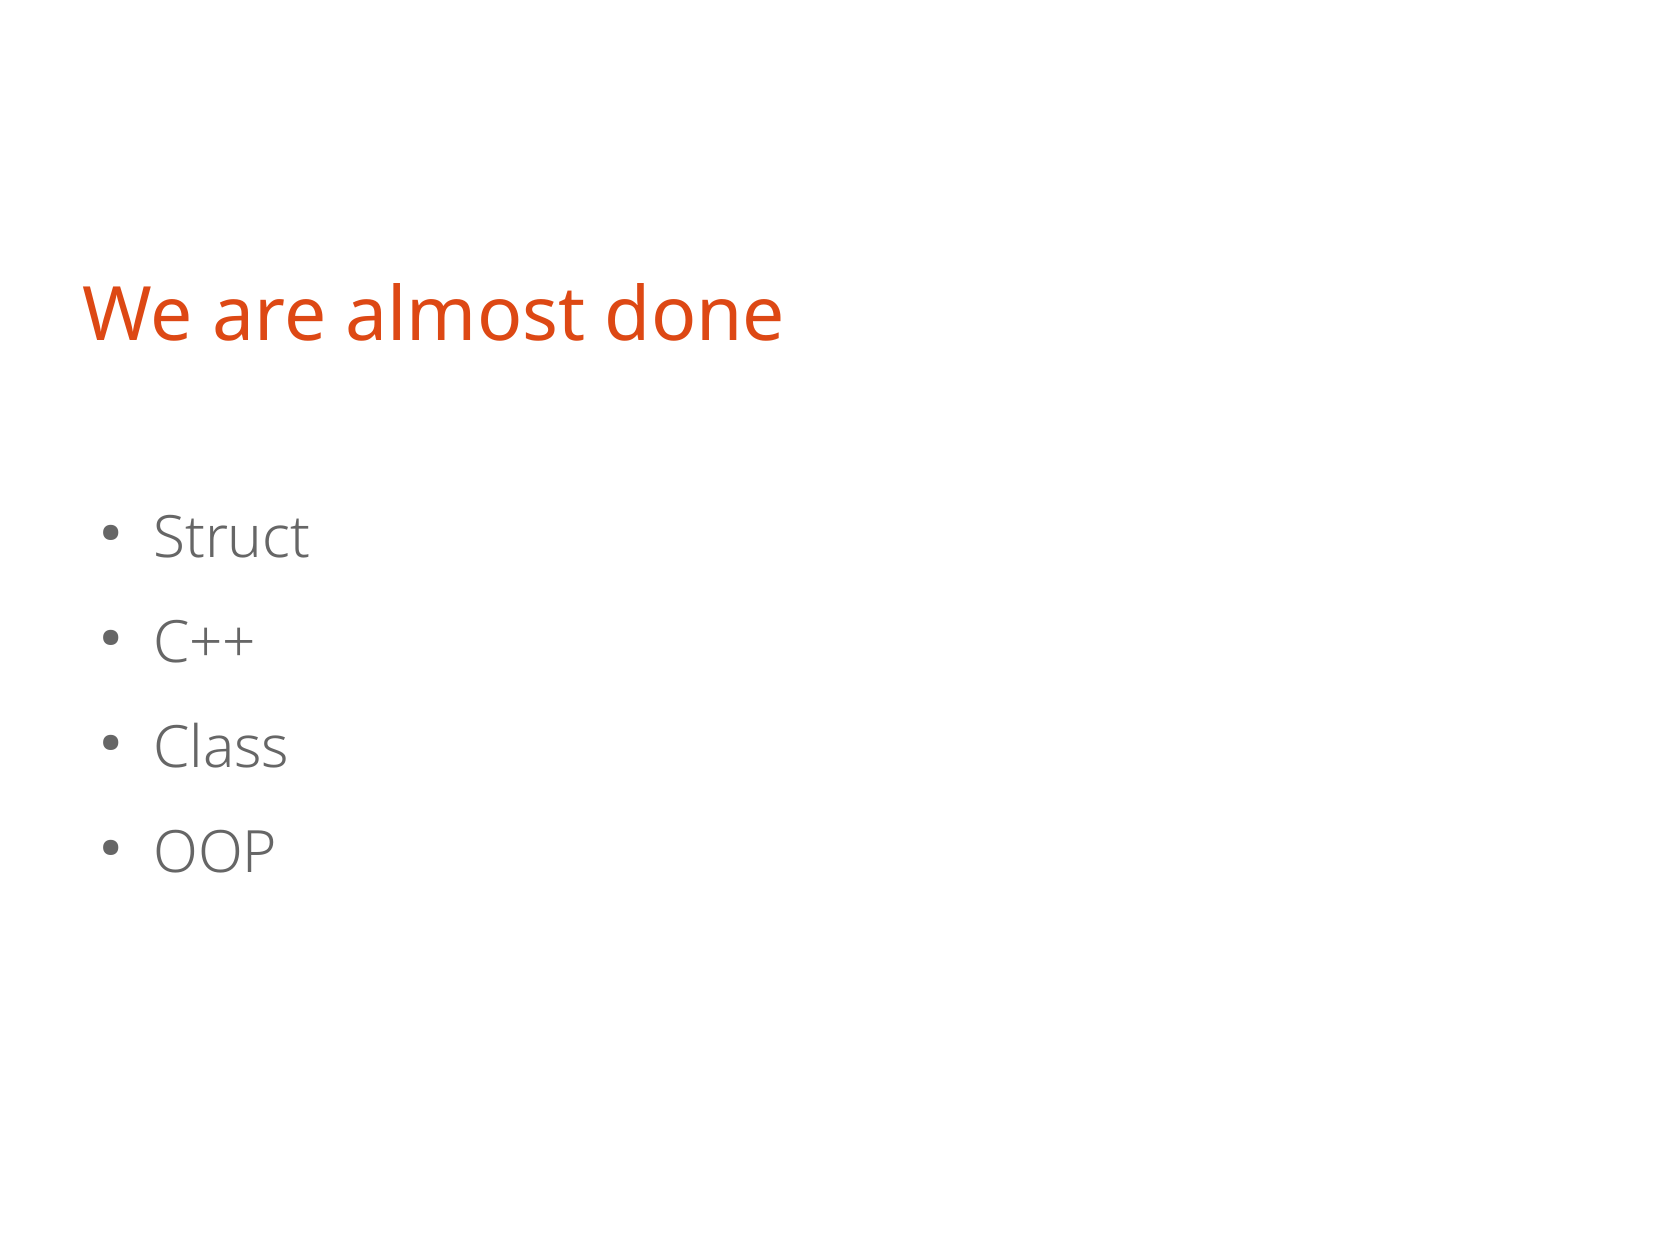

# We are almost done
Struct
C++
Class
OOP